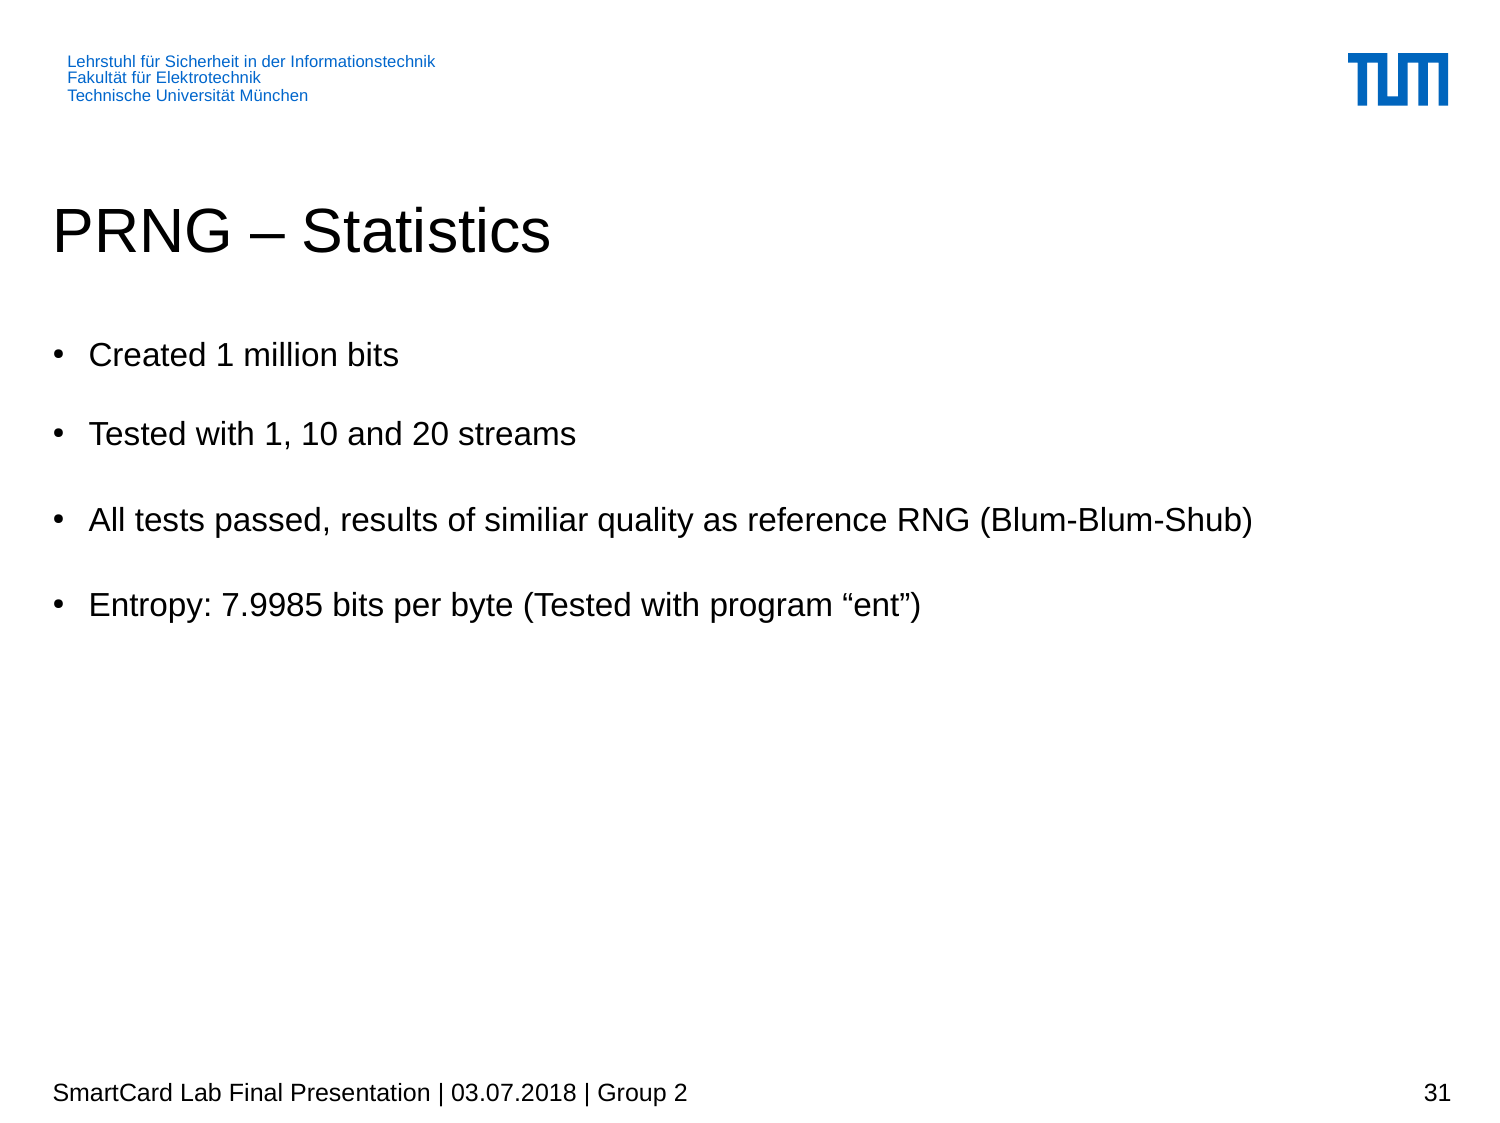

# PRNG – Statistics
Created 1 million bits
Tested with 1, 10 and 20 streams
All tests passed, results of similiar quality as reference RNG (Blum-Blum-Shub)
Entropy: 7.9985 bits per byte (Tested with program “ent”)
SmartCard Lab Final Presentation | 03.07.2018 | Group 2
31